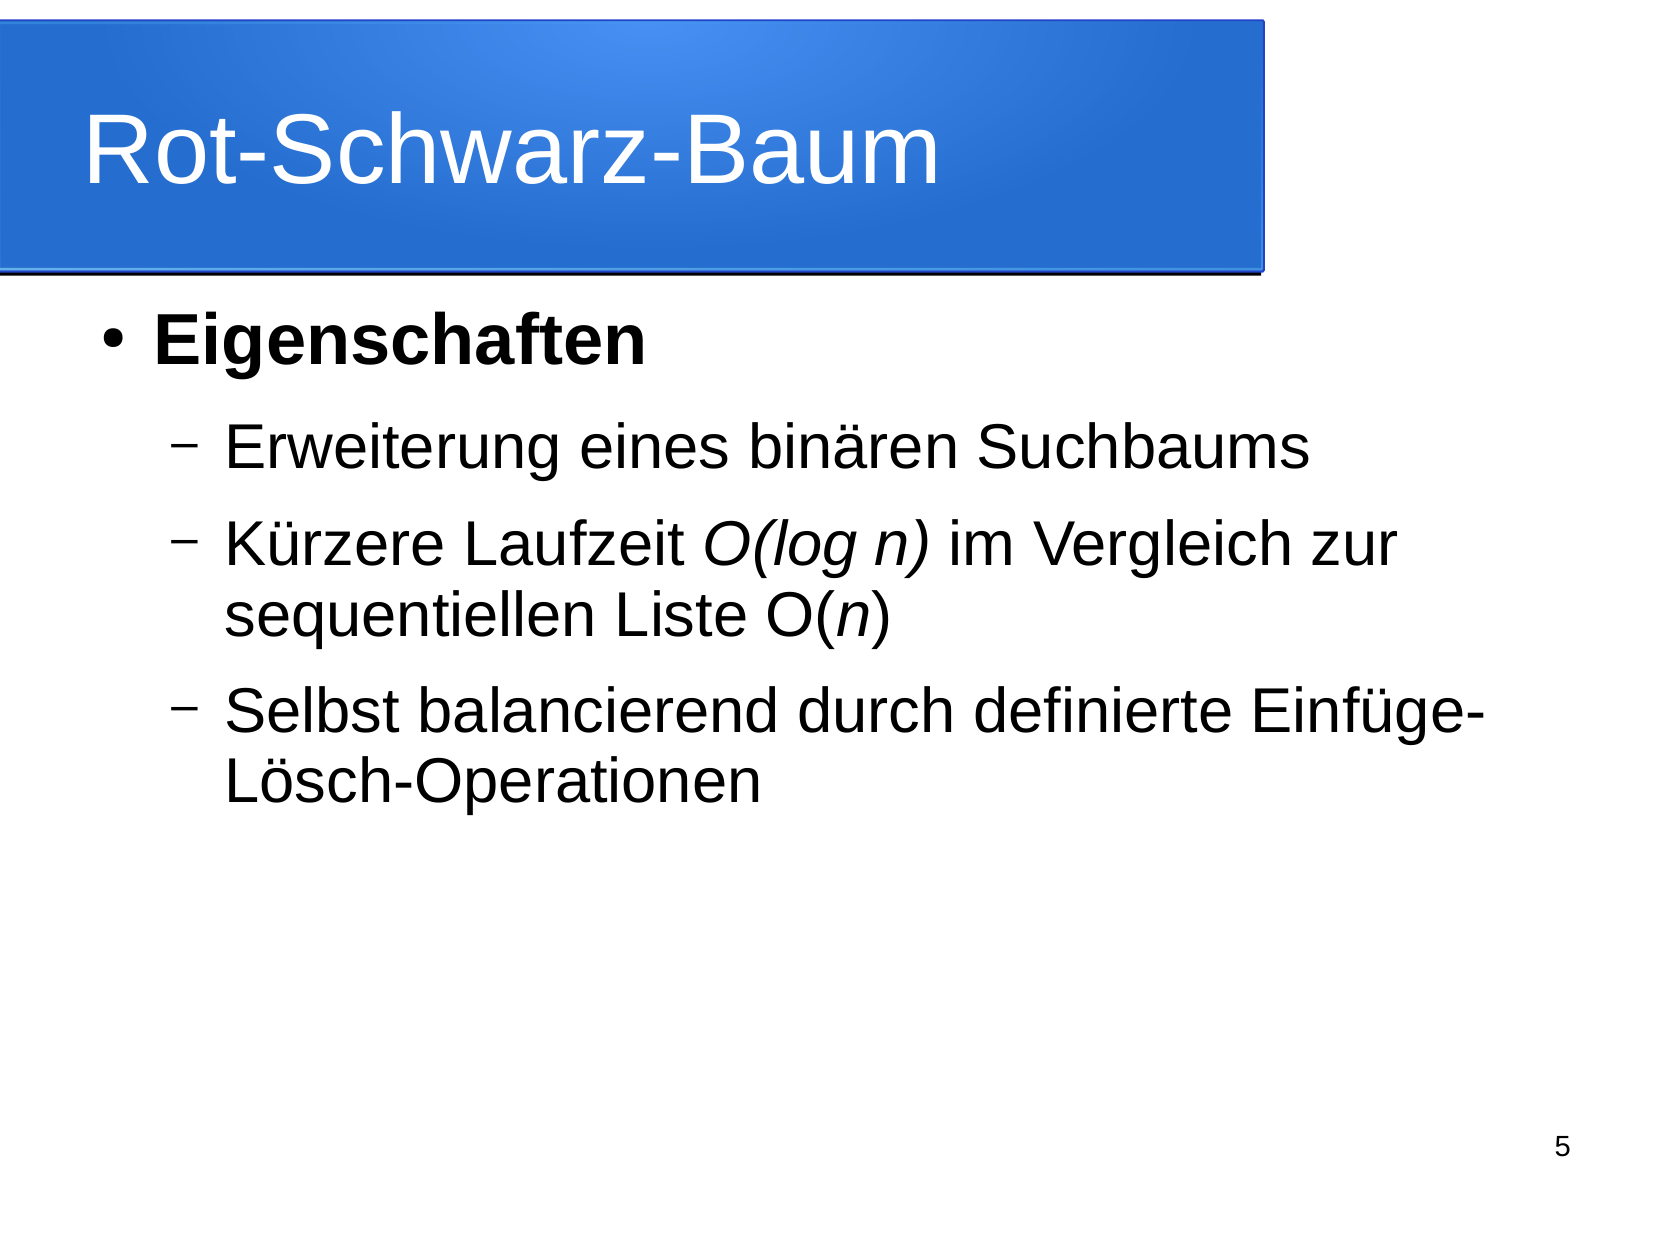

# Rot-Schwarz-Baum
Eigenschaften
Erweiterung eines binären Suchbaums
Kürzere Laufzeit O(log n) im Vergleich zur sequentiellen Liste O(n)
Selbst balancierend durch definierte Einfüge-Lösch-Operationen
5